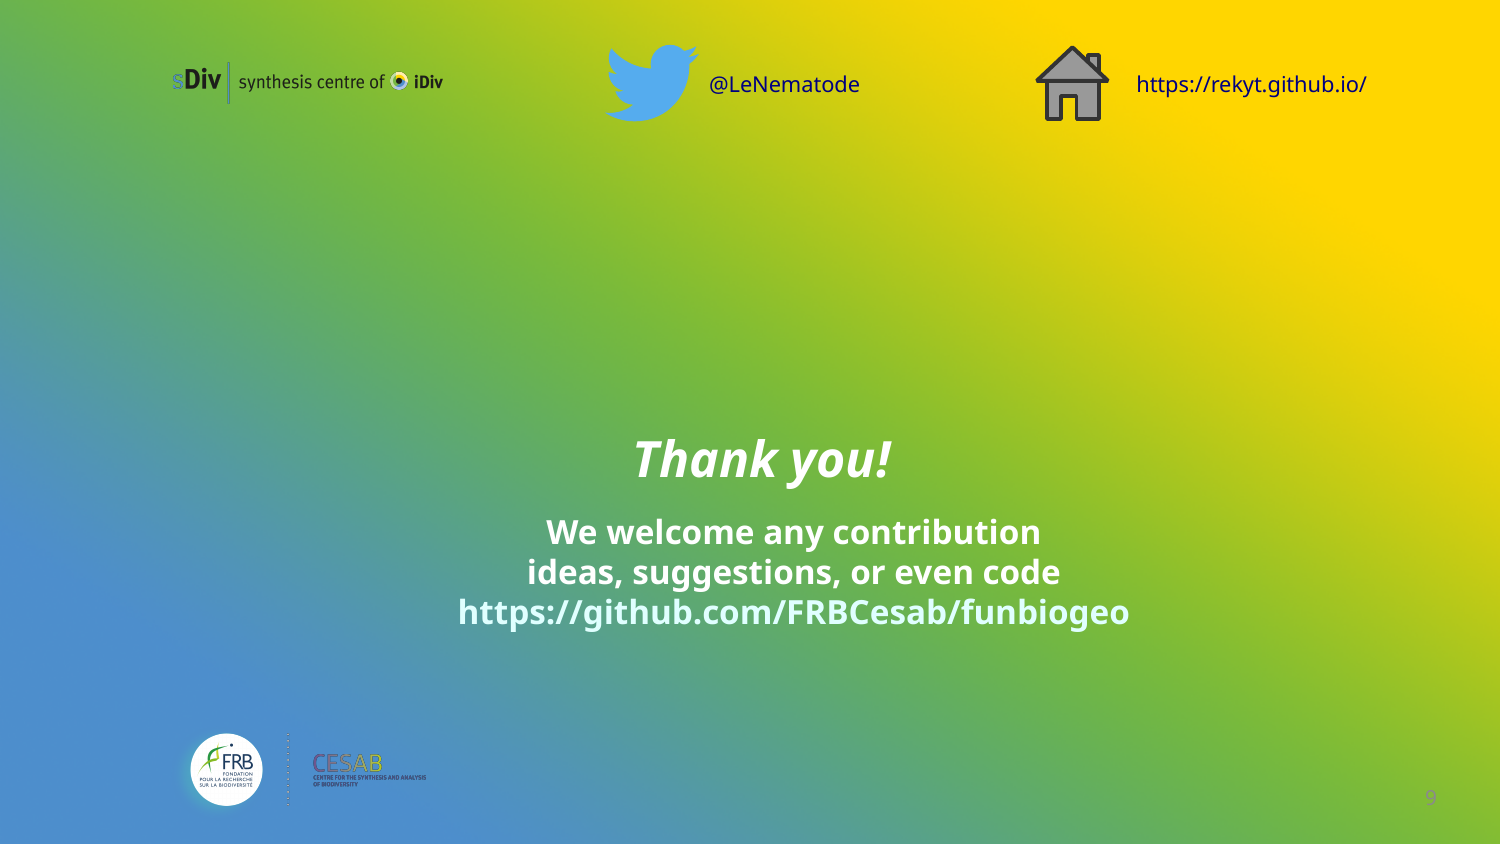

https://rekyt.github.io/
@LeNematode
Thank you!
# We welcome any contribution ideas, suggestions, or even code https://github.com/FRBCesab/funbiogeo